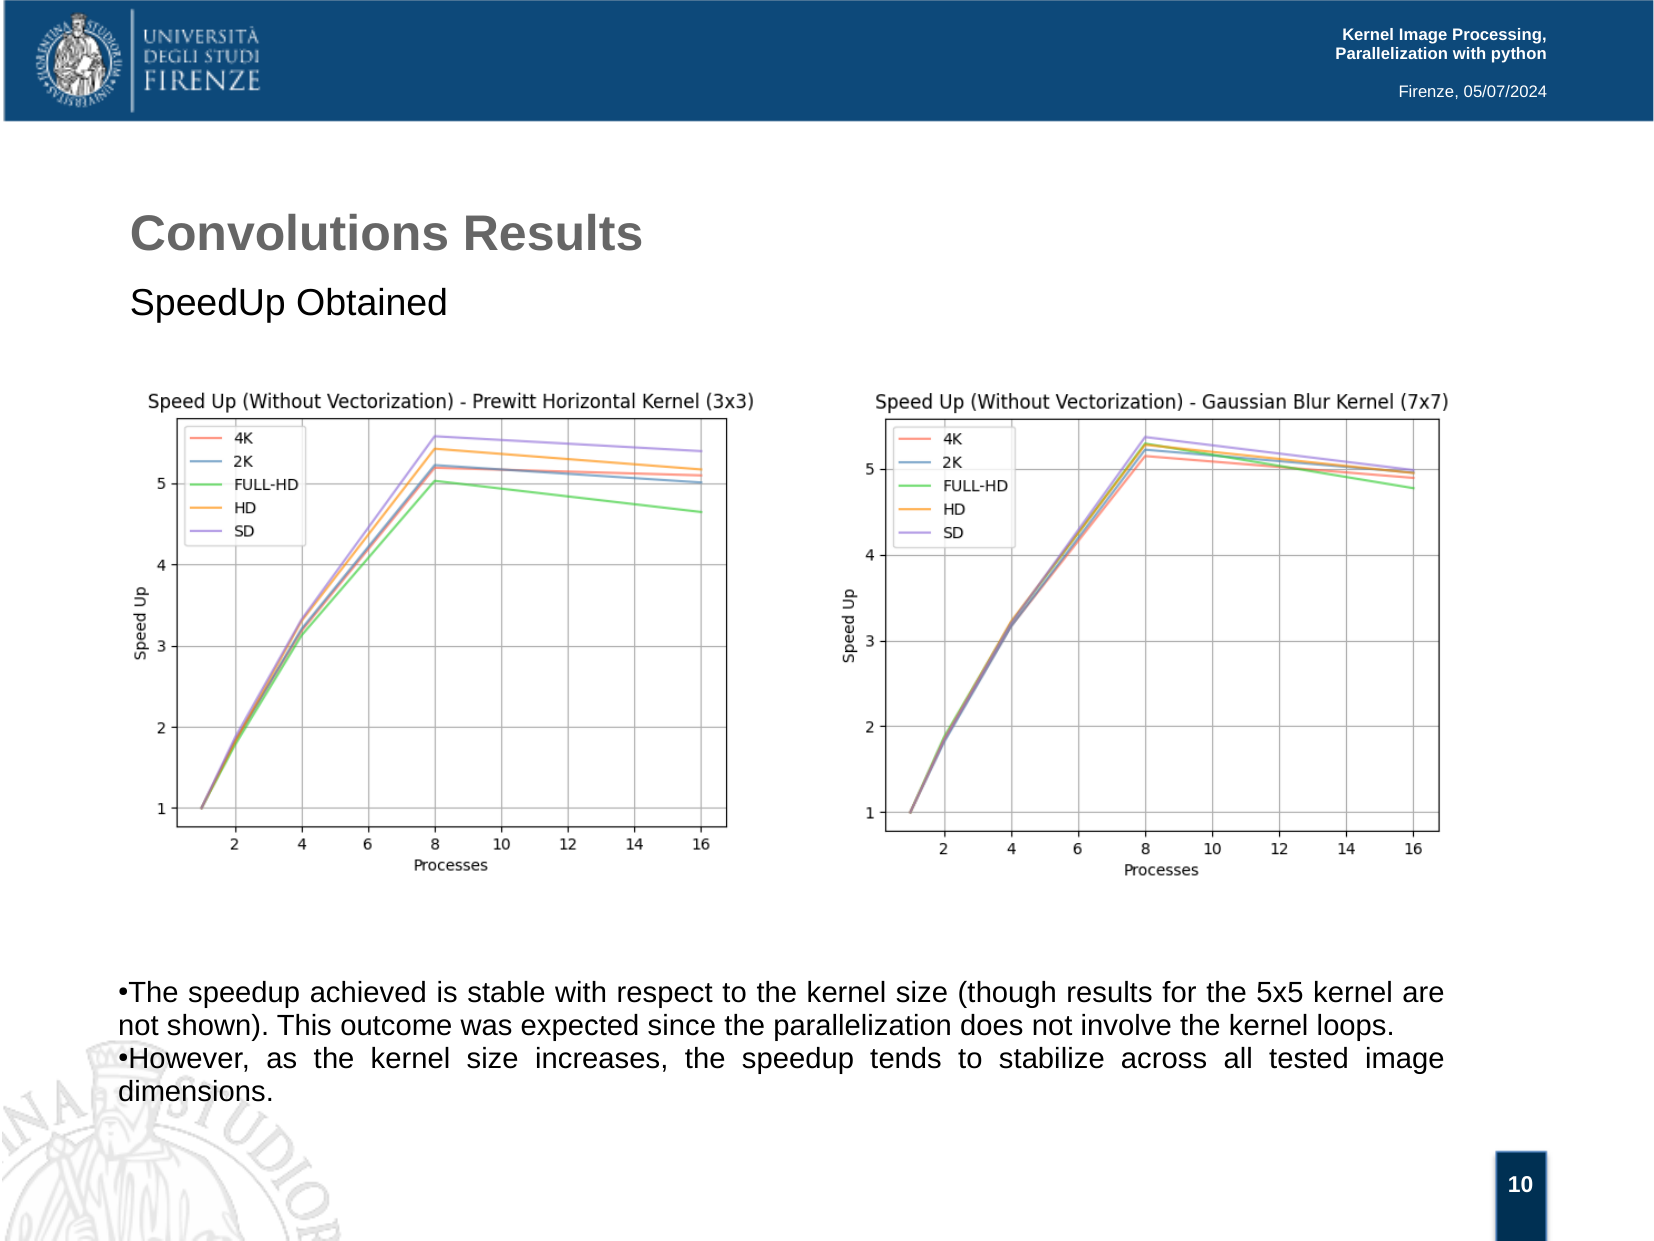

Kernel Image Processing,
Parallelization with python
Firenze, 05/07/2024
Convolutions Results
SpeedUp Obtained
The speedup achieved is stable with respect to the kernel size (though results for the 5x5 kernel are not shown). This outcome was expected since the parallelization does not involve the kernel loops.
However, as the kernel size increases, the speedup tends to stabilize across all tested image dimensions.
10